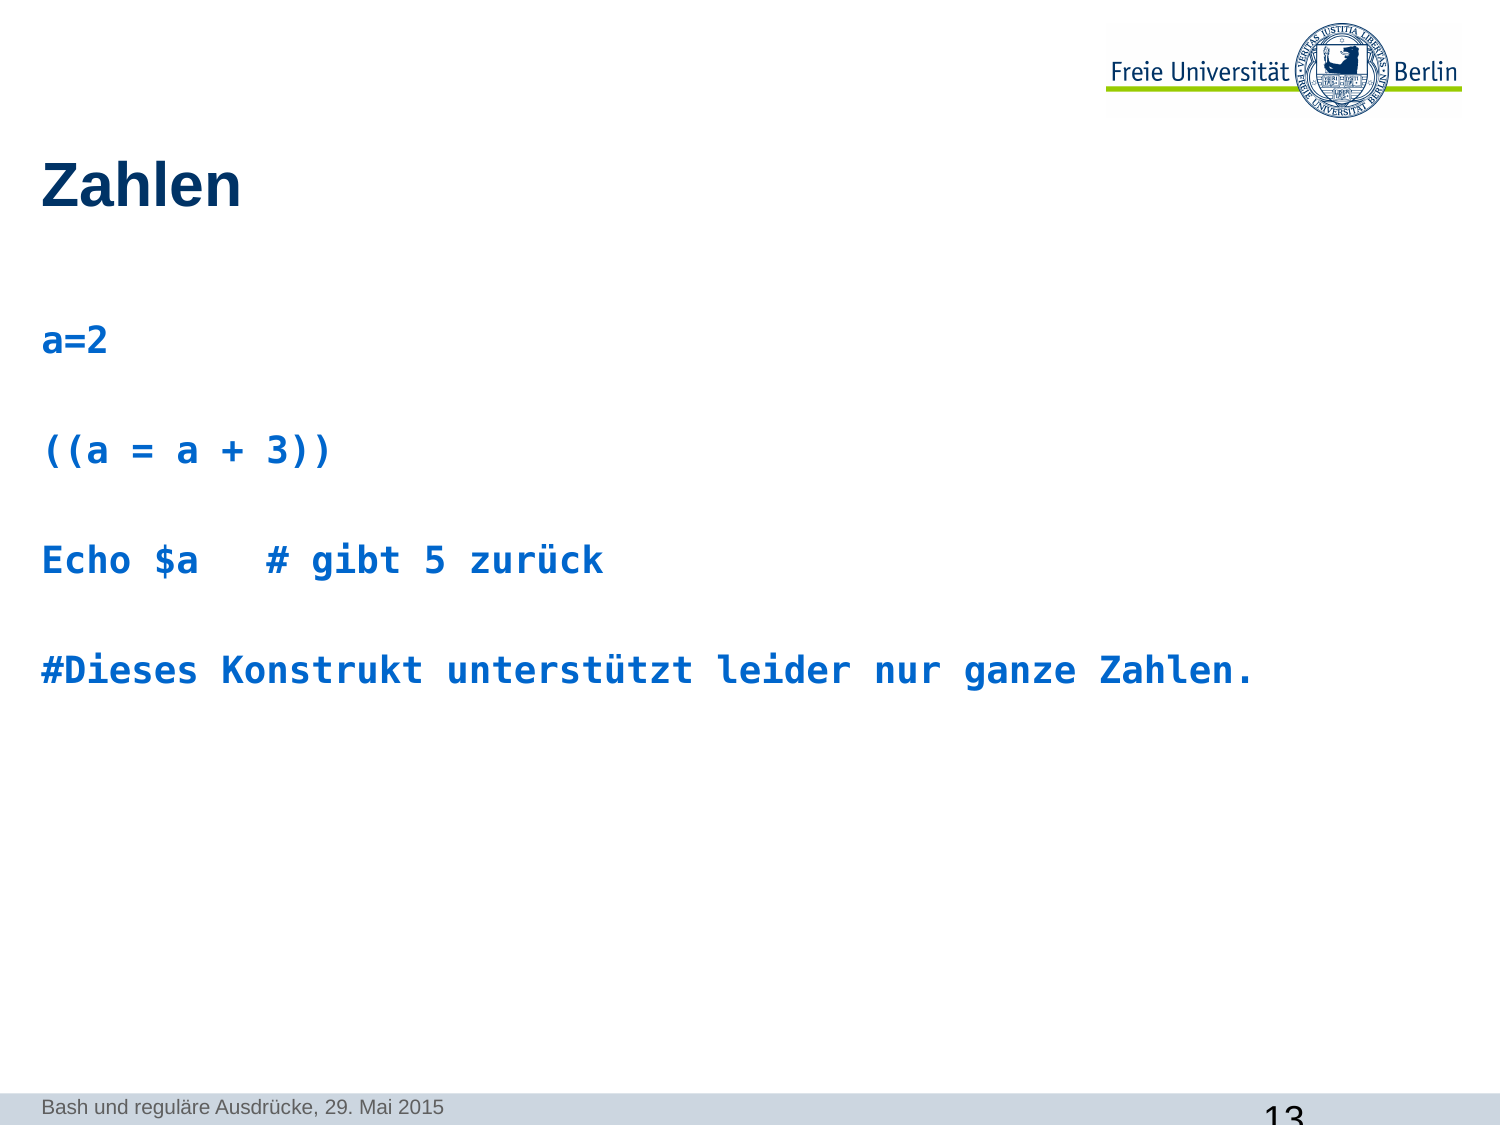

# Zahlen
a=2
((a = a + 3))
Echo $a # gibt 5 zurück
#Dieses Konstrukt unterstützt leider nur ganze Zahlen.